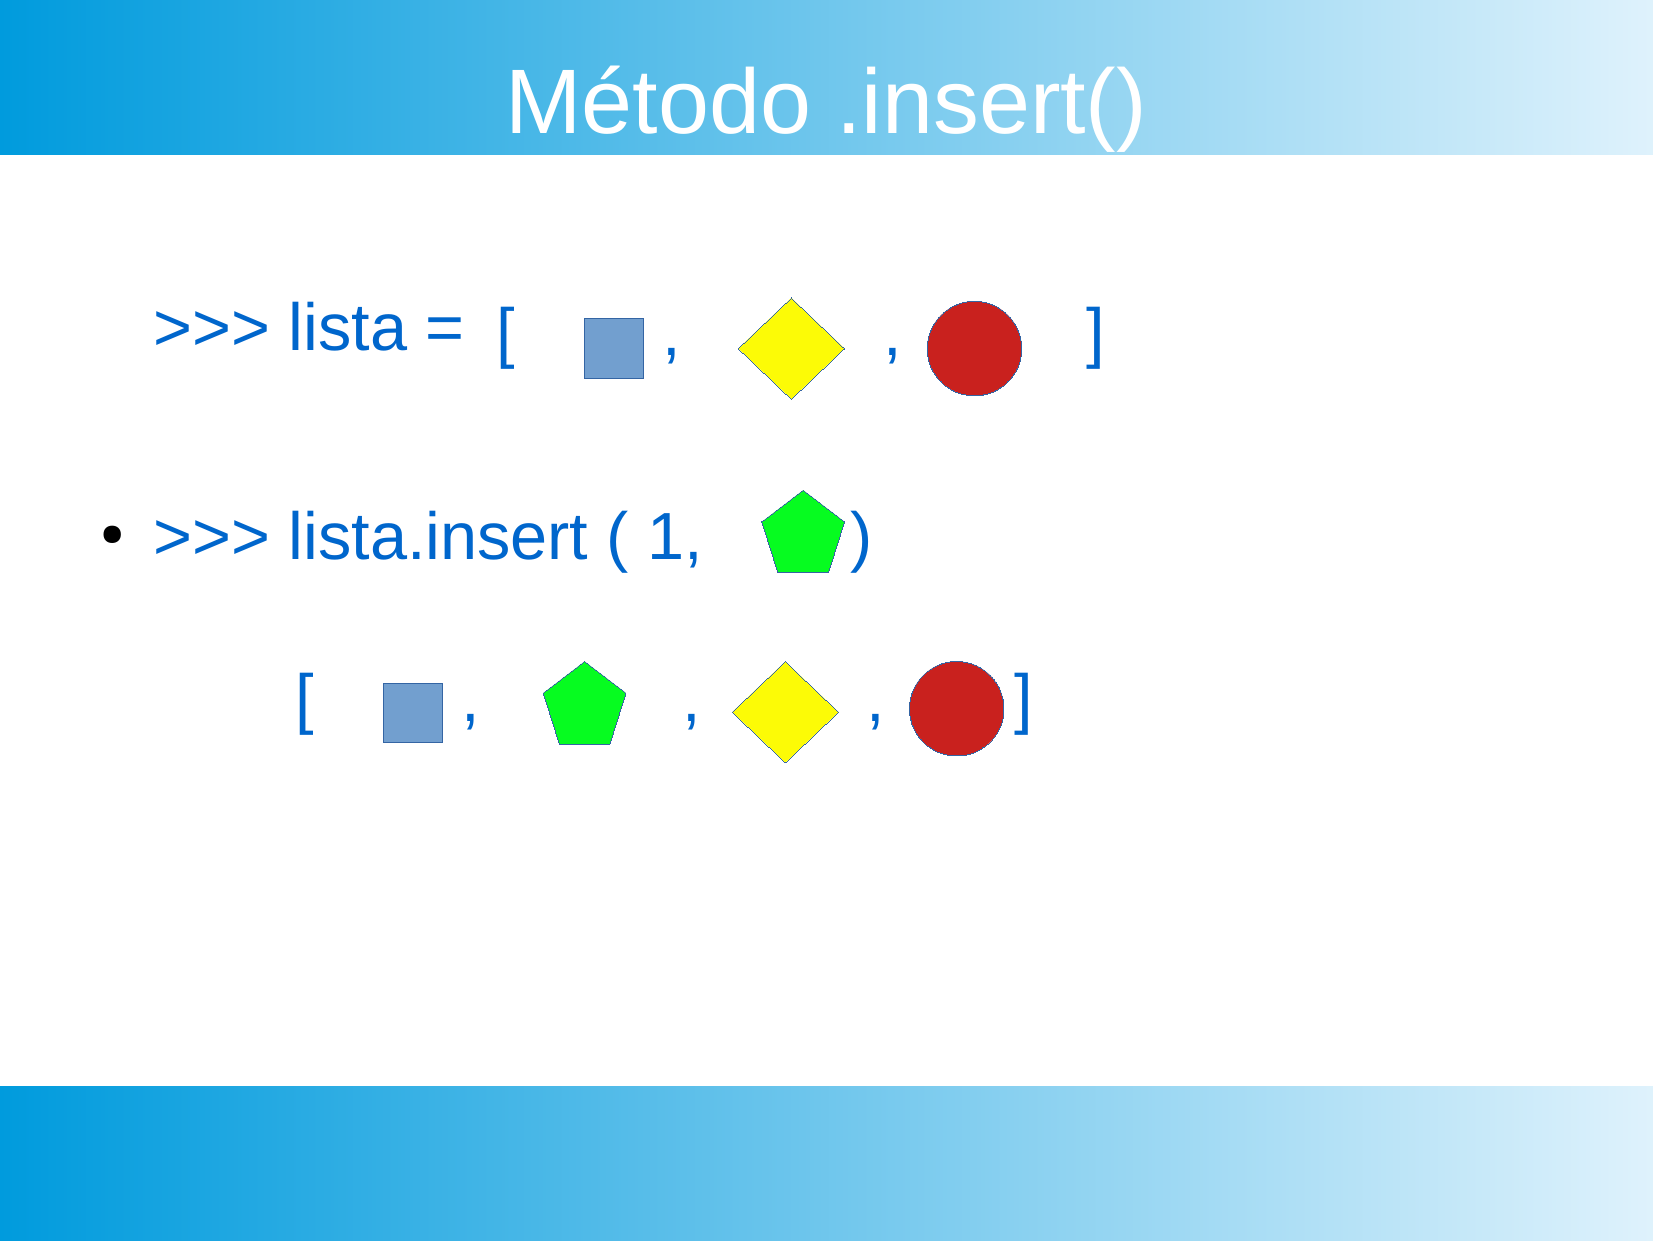

# Método .insert()
>>> lista =
>>> lista.insert ( 1, )
[ , , ]
[ , , , ]